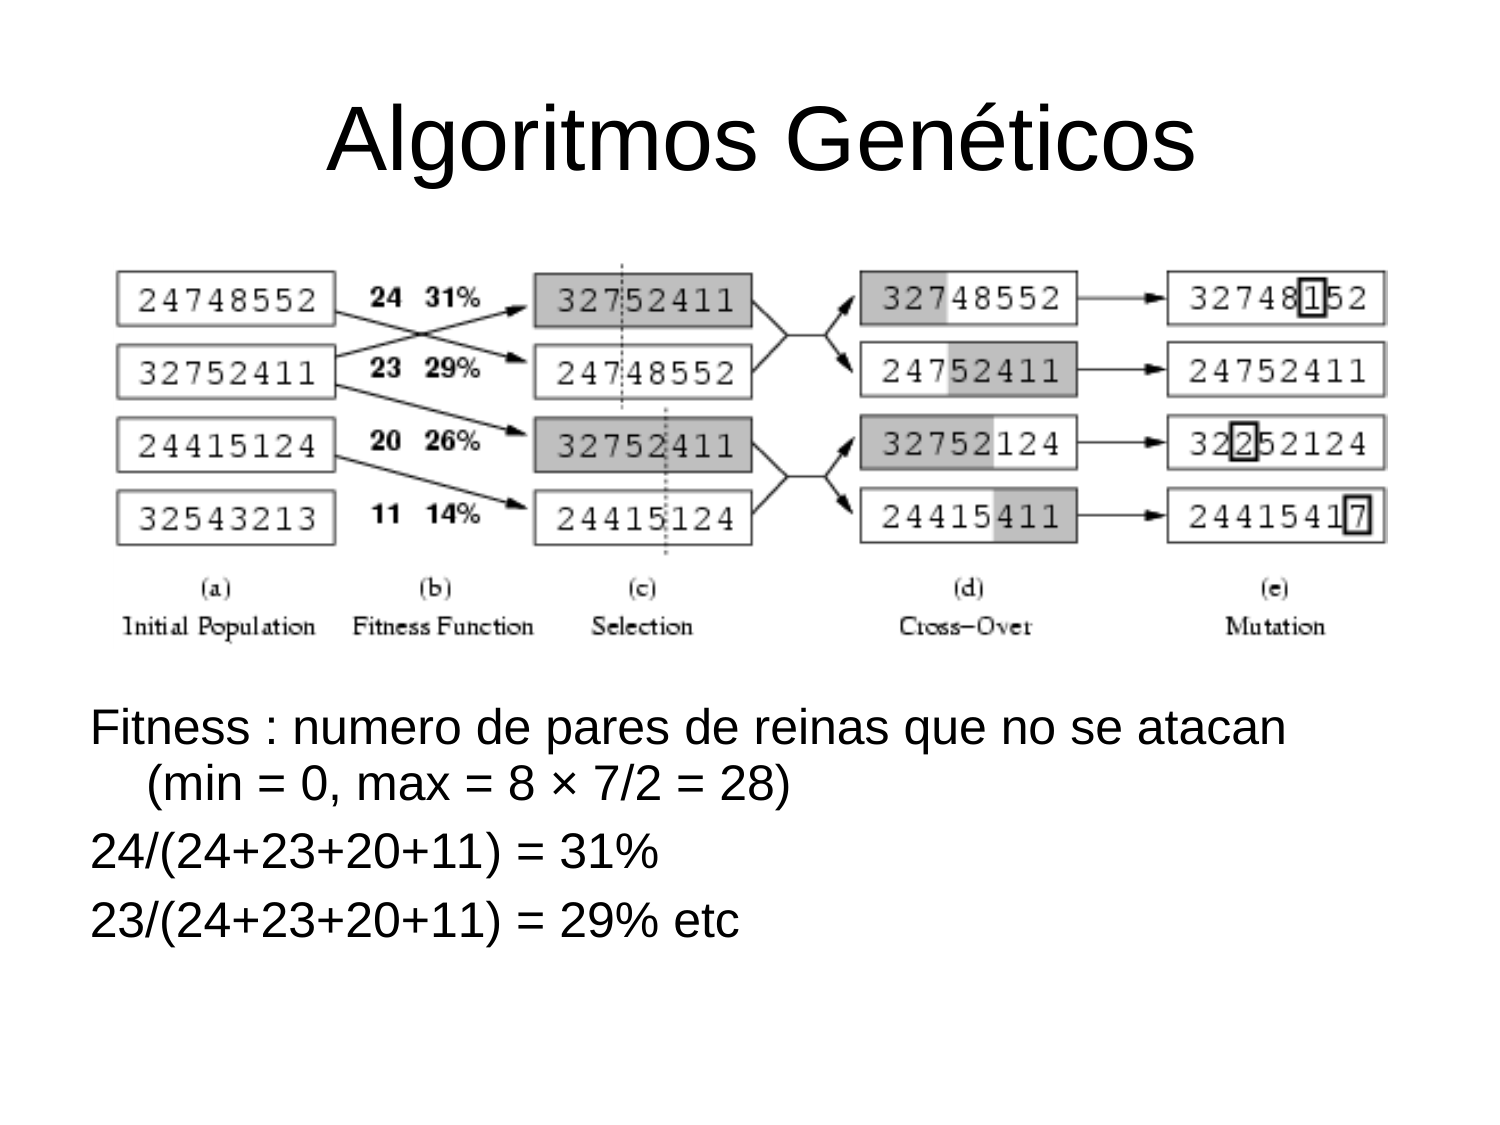

# Algoritmos Genéticos
Fitness : numero de pares de reinas que no se atacan (min = 0, max = 8 × 7/2 = 28)
24/(24+23+20+11) = 31%
23/(24+23+20+11) = 29% etc